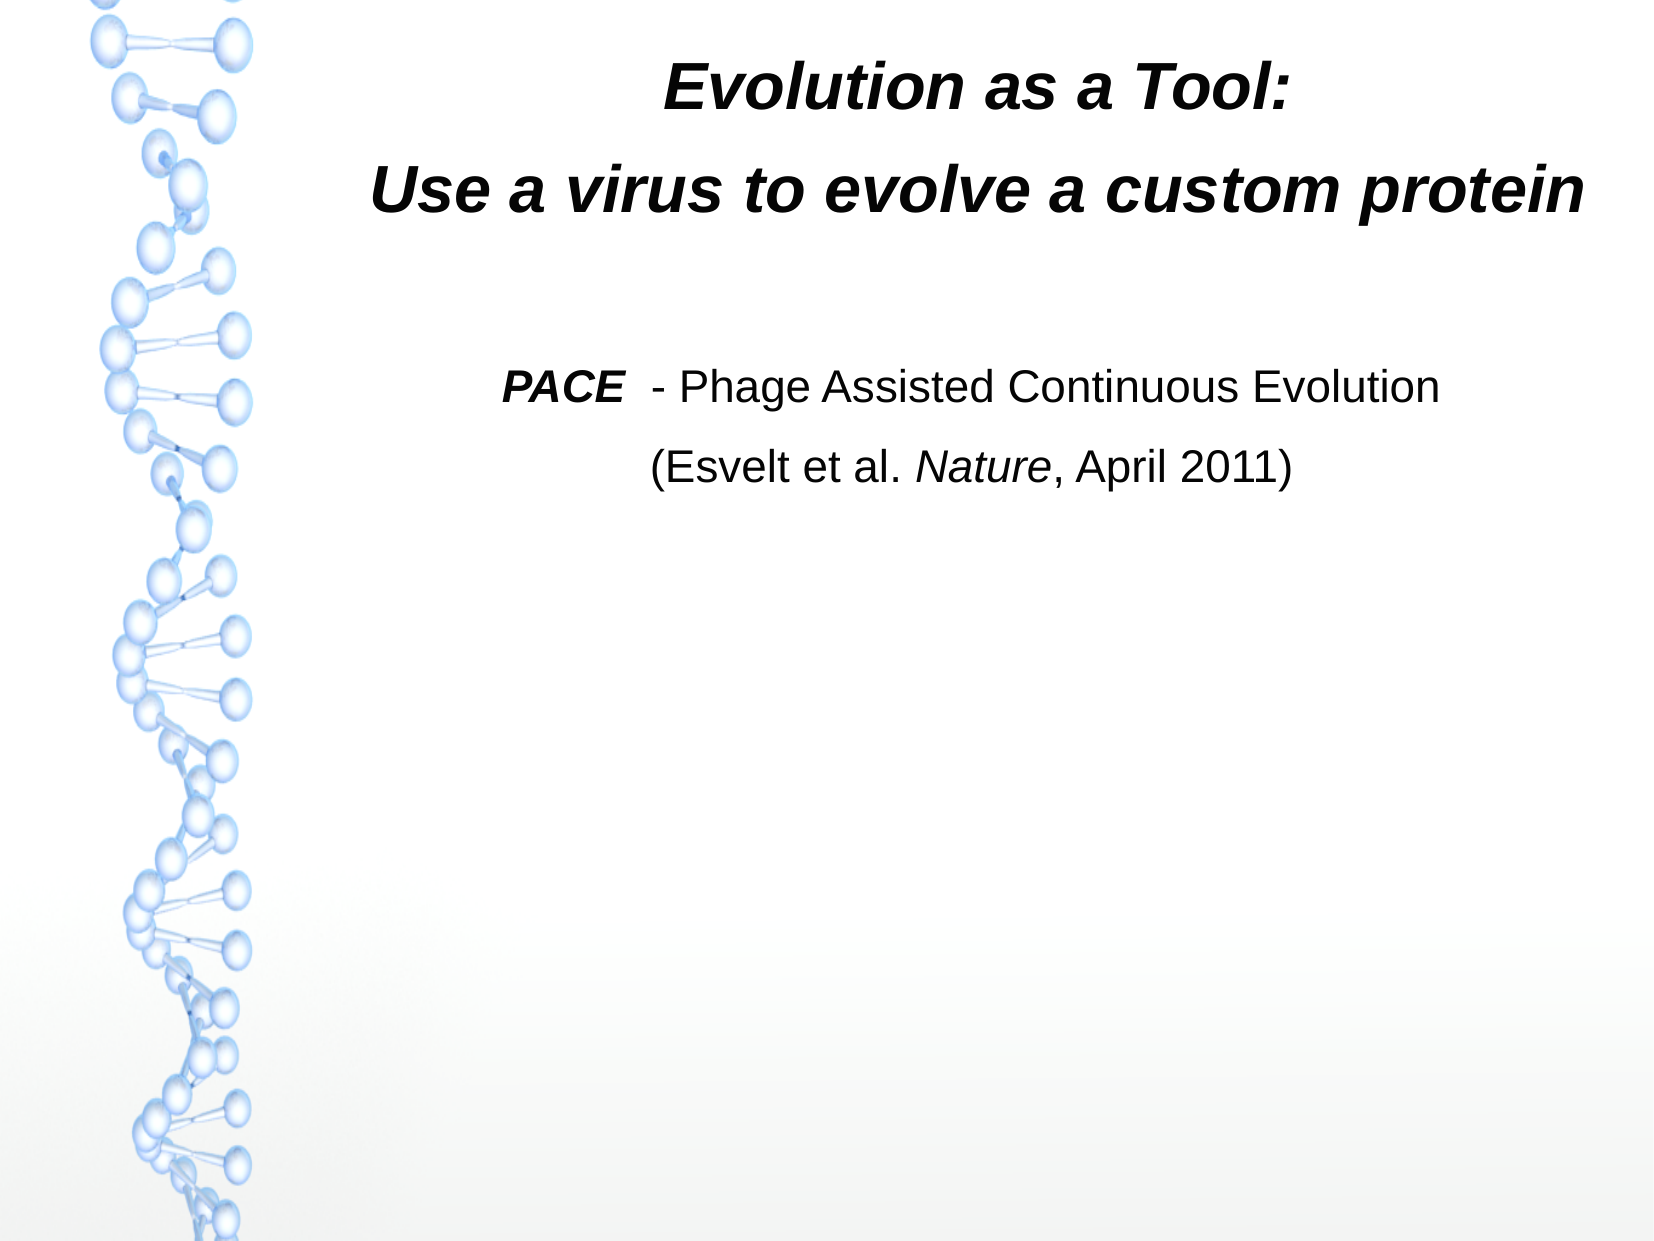

# Evolution as a Tool:
Use a virus to evolve a custom protein
PACE - Phage Assisted Continuous Evolution
(Esvelt et al. Nature, April 2011)